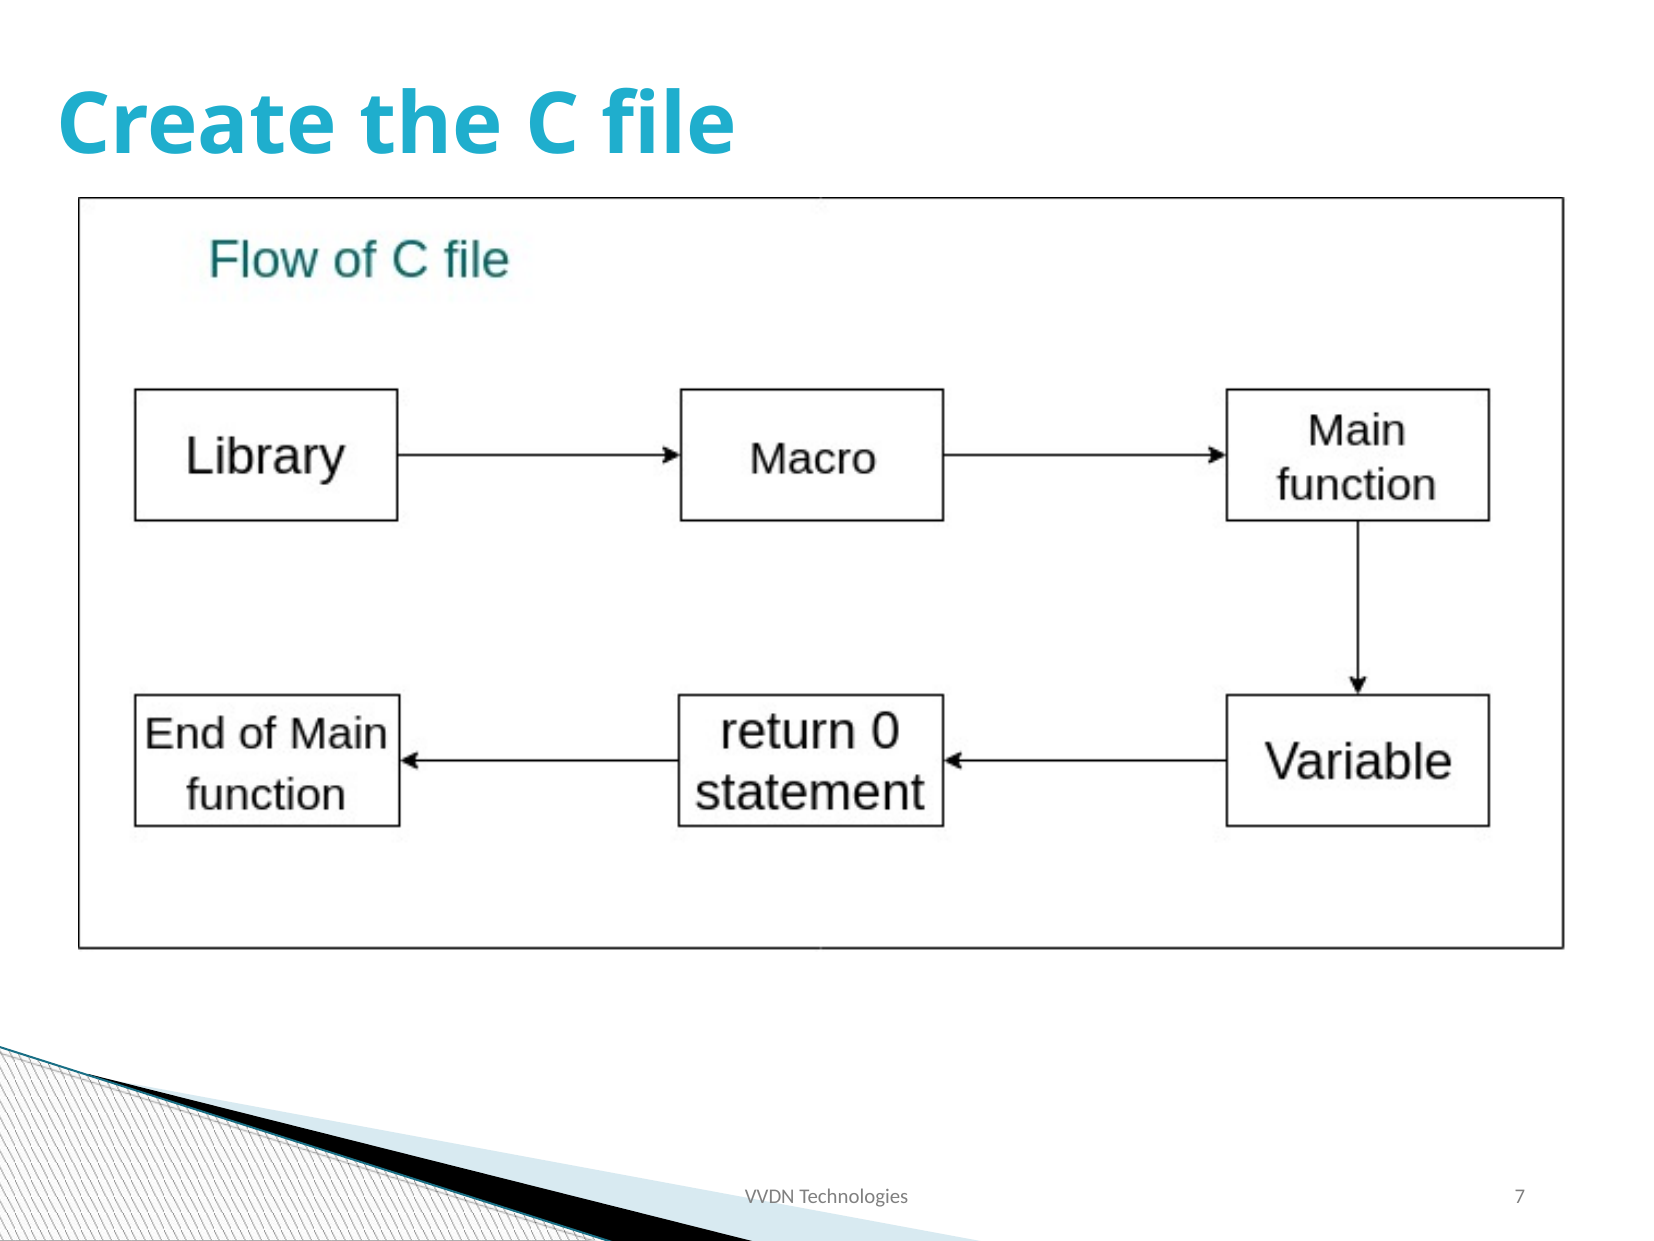

# Create the C file
VVDN Technologies